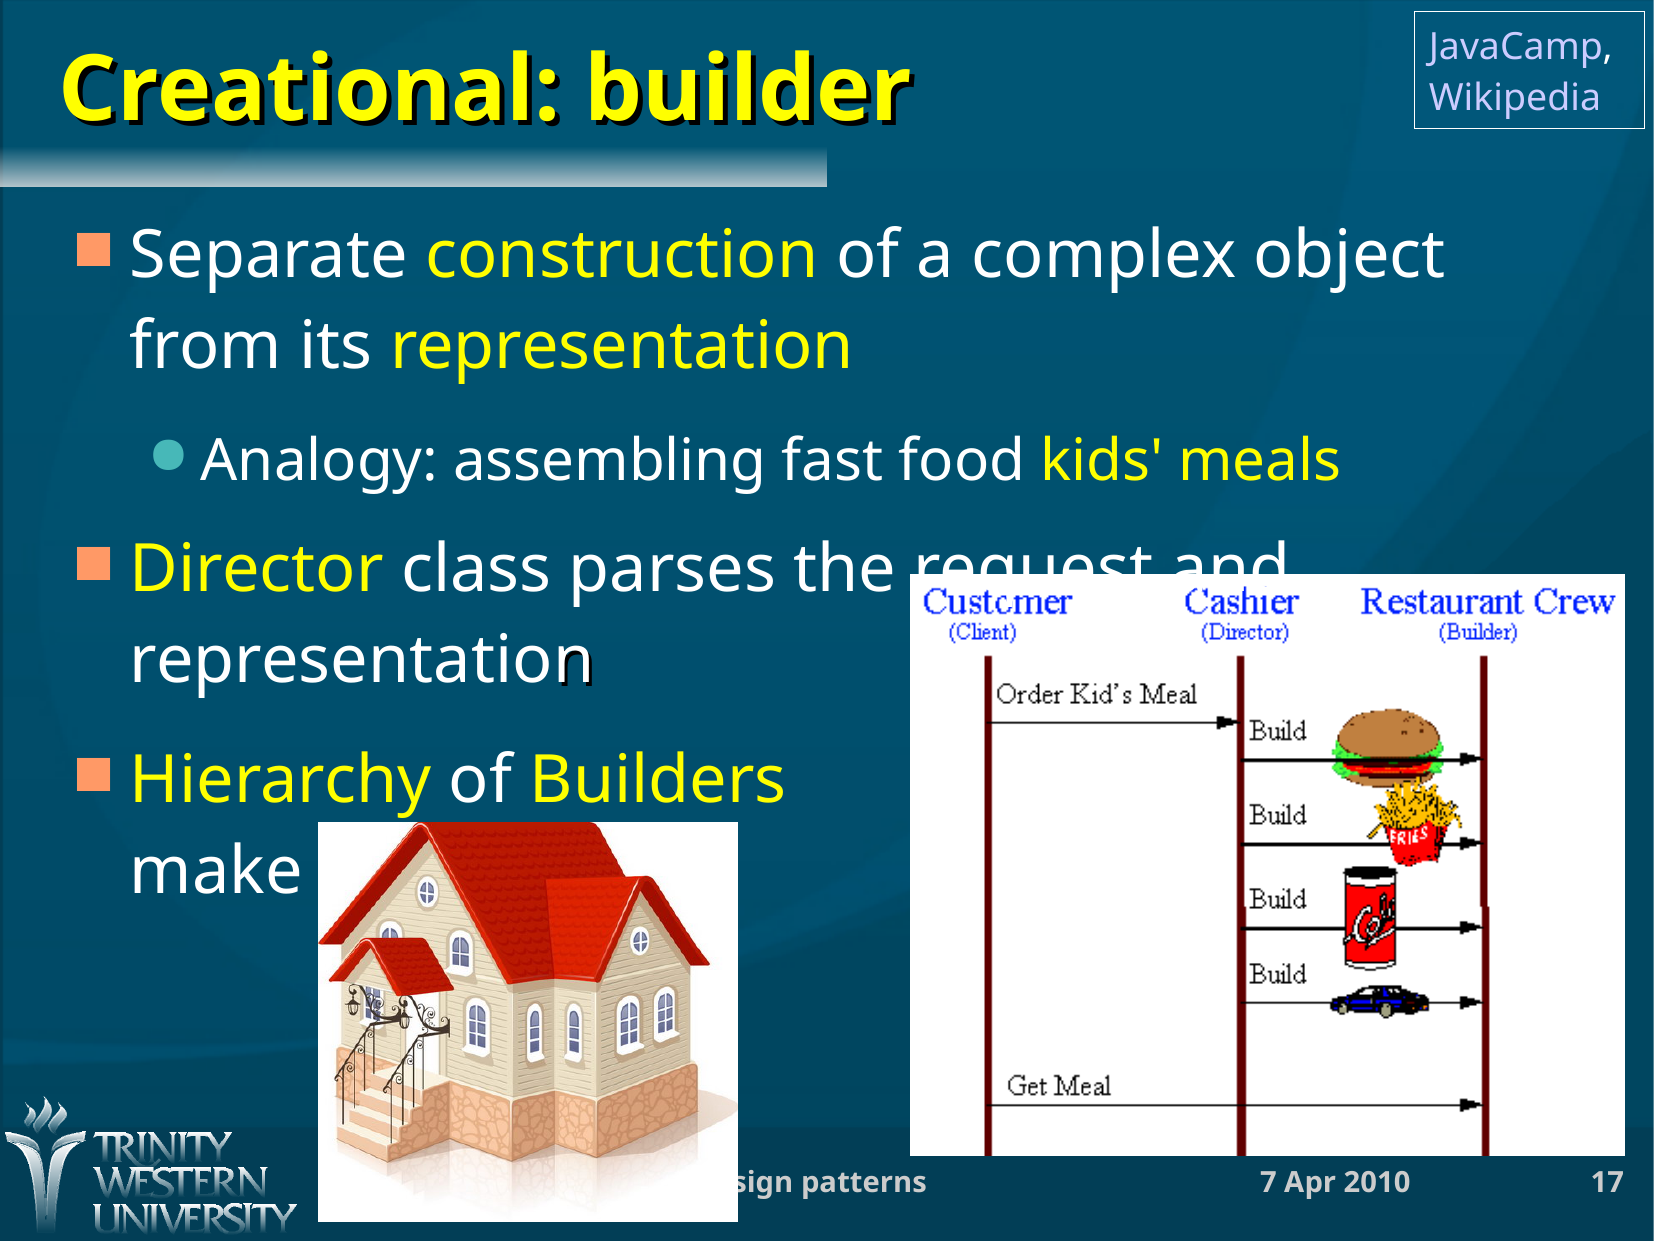

JavaCamp,
Wikipedia
# Creational: builder
Separate construction of a complex object
from its representation
Analogy: assembling fast food kids' meals
Director class parses the request and representation
Hierarchy of Builders
make the objects
CMPT166: design patterns
7 Apr 2010
17